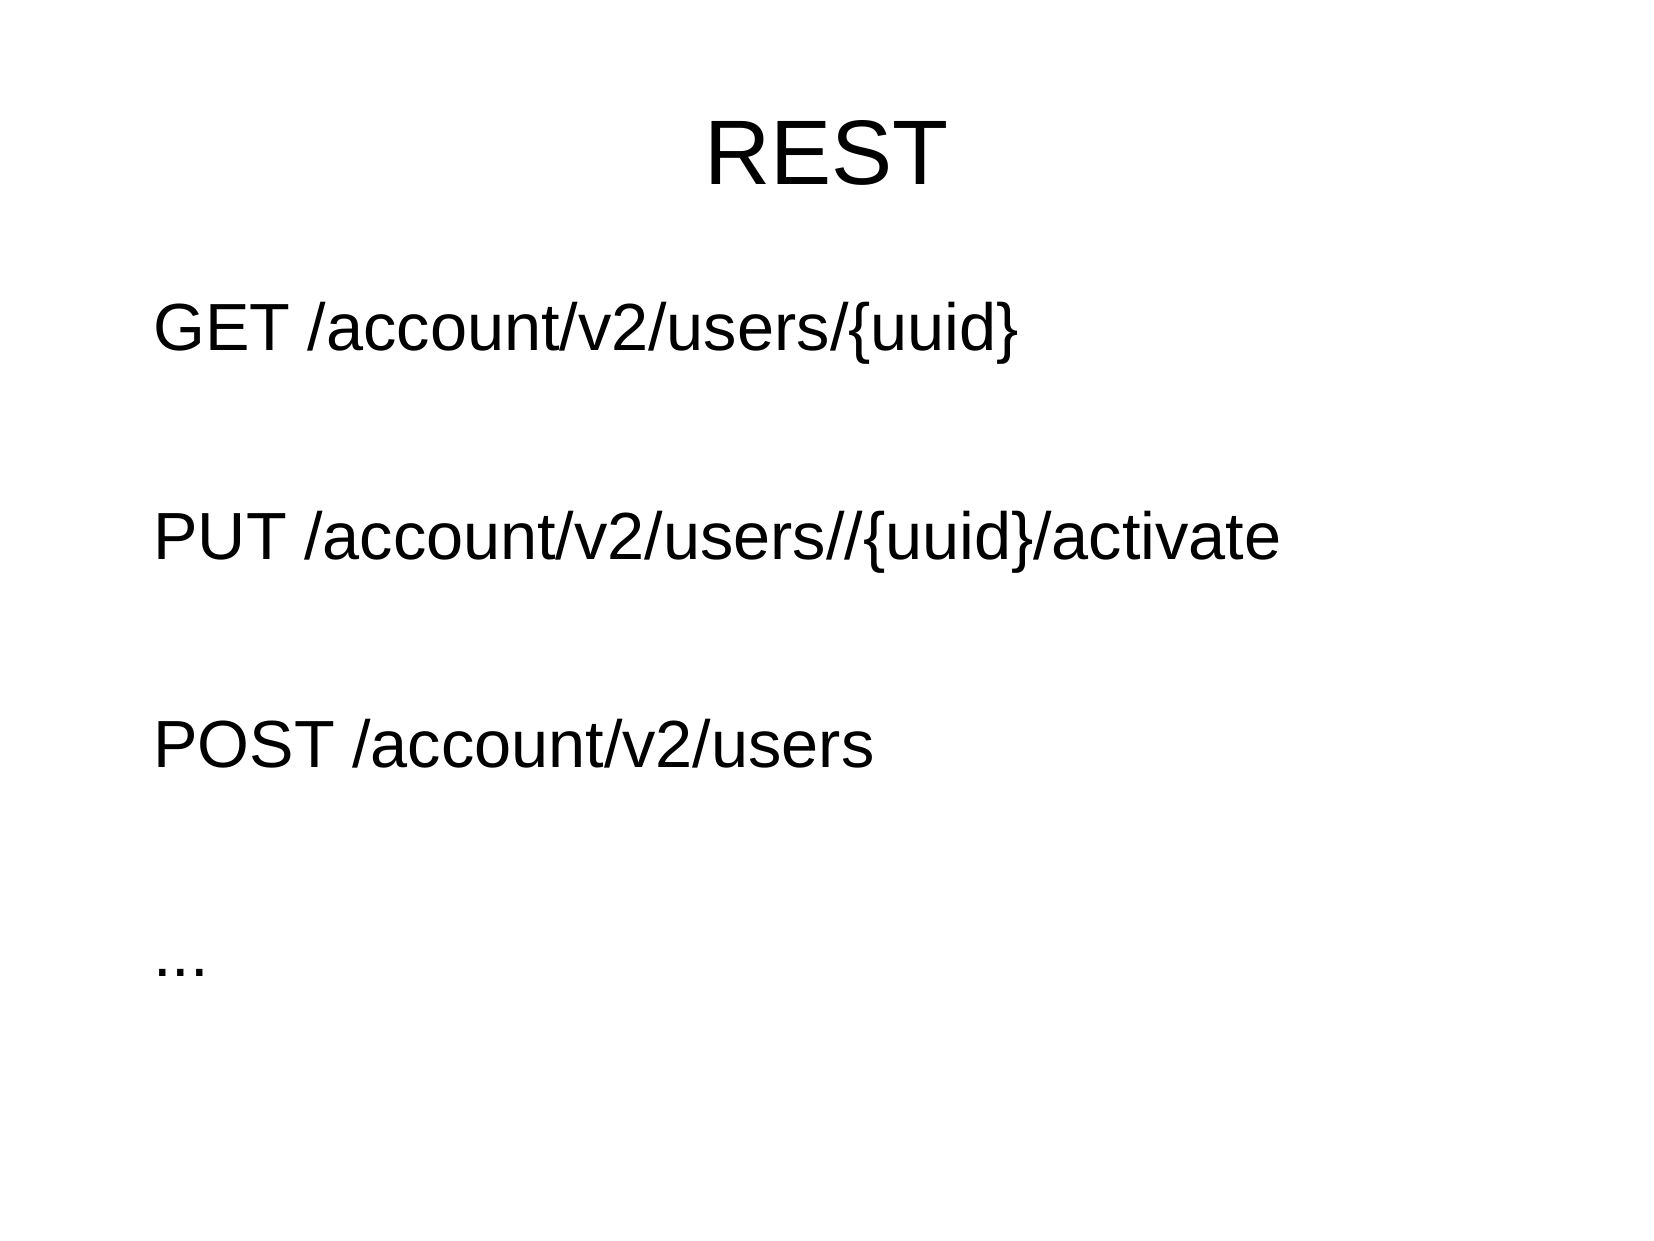

# REST
GET /account/v2/users/{uuid}
PUT /account/v2/users//{uuid}/activate
POST /account/v2/users
...